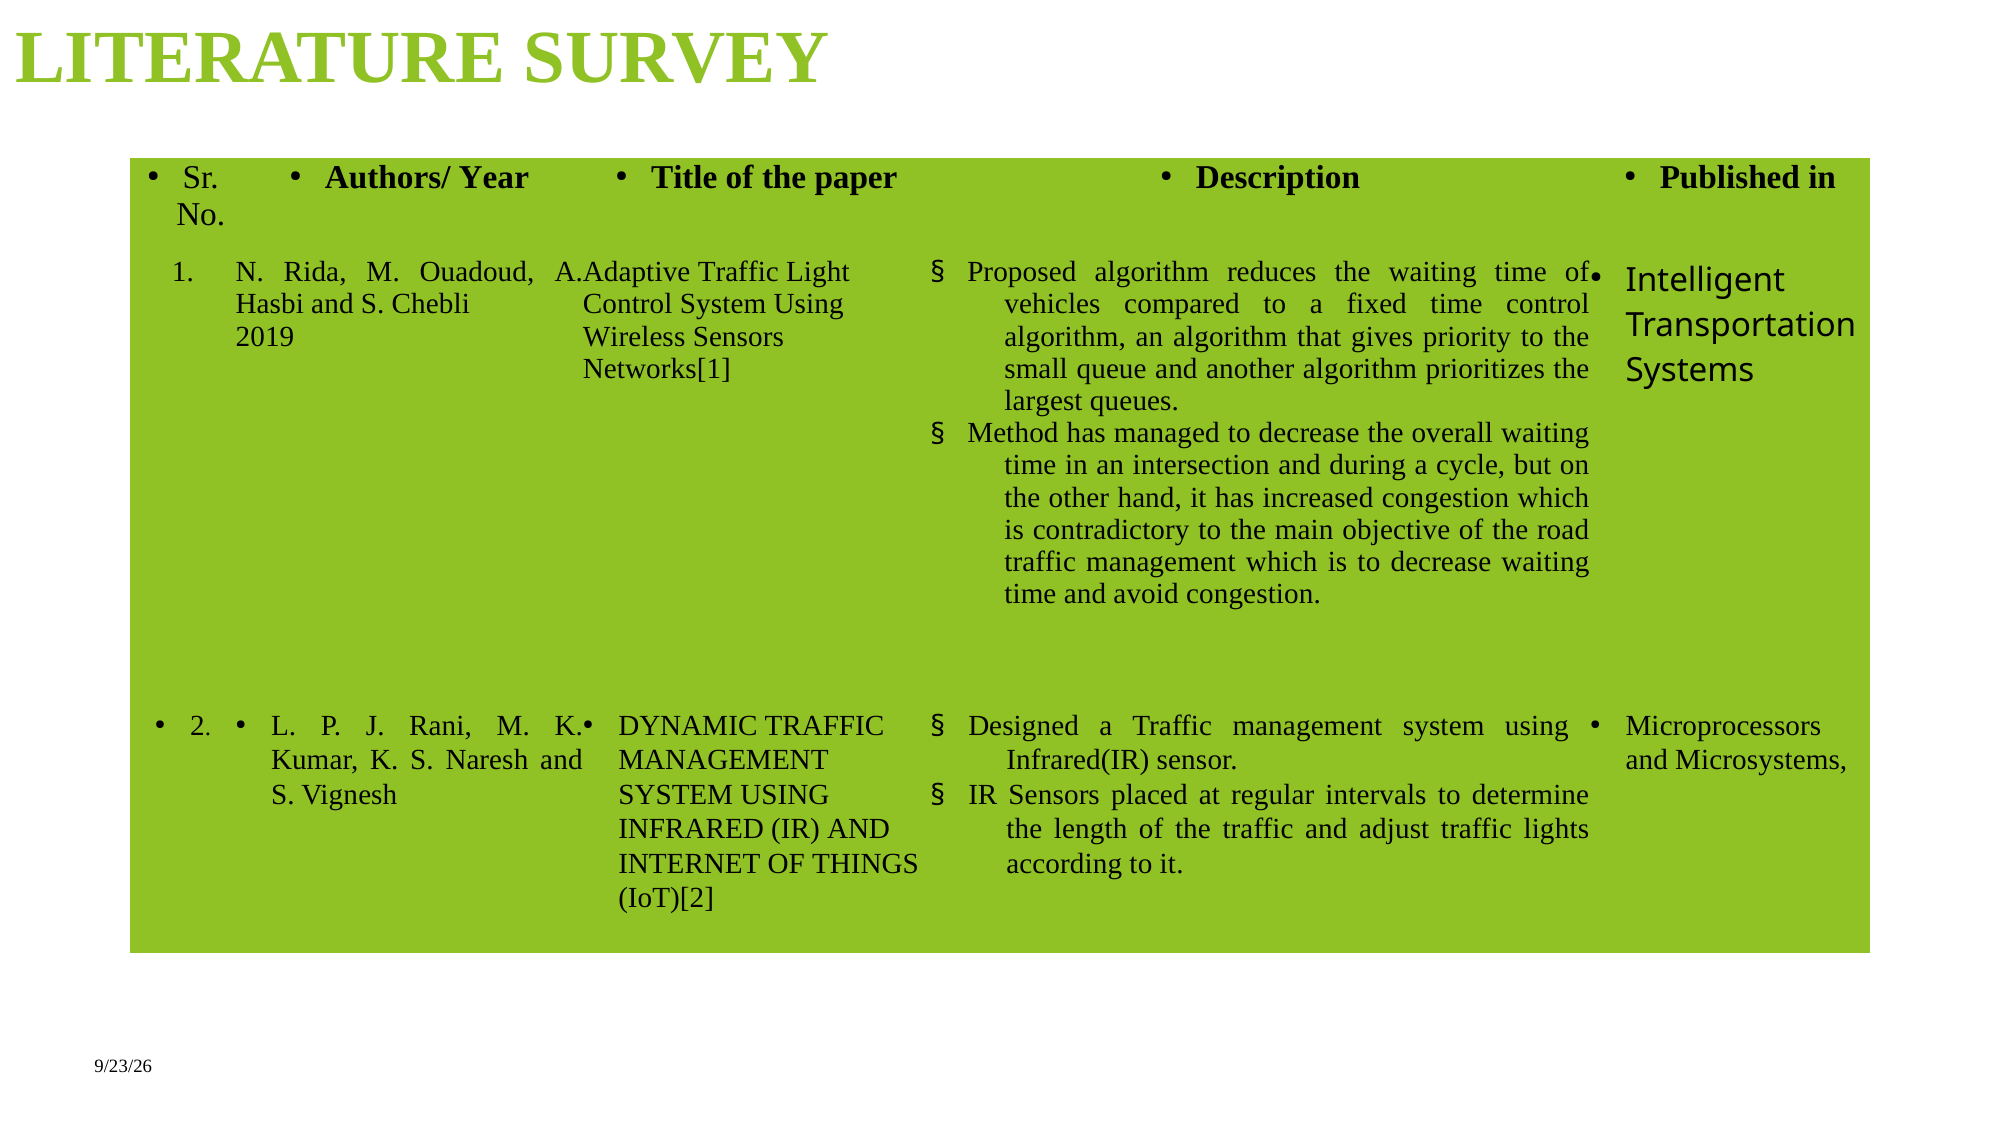

# LITERATURE SURVEY
| Sr. No. | Authors/ Year | Title of the paper | Description | Published in |
| --- | --- | --- | --- | --- |
| 1. | N. Rida, M. Ouadoud, A. Hasbi and S. Chebli 2019 | Adaptive Traffic Light Control System Using Wireless Sensors Networks[1] | Proposed algorithm reduces the waiting time of vehicles compared to a fixed time control algorithm, an algorithm that gives priority to the small queue and another algorithm prioritizes the largest queues. Method has managed to decrease the overall waiting time in an intersection and during a cycle, but on the other hand, it has increased congestion which is contradictory to the main objective of the road traffic management which is to decrease waiting time and avoid congestion. | Intelligent Transportation Systems |
| 2. | L. P. J. Rani, M. K. Kumar, K. S. Naresh and S. Vignesh | DYNAMIC TRAFFIC MANAGEMENT SYSTEM USING INFRARED (IR) AND INTERNET OF THINGS (IoT)[2] | Designed a Traffic management system using Infrared(IR) sensor. IR Sensors placed at regular intervals to determine the length of the traffic and adjust traffic lights according to it. | Microprocessors and Microsystems, |